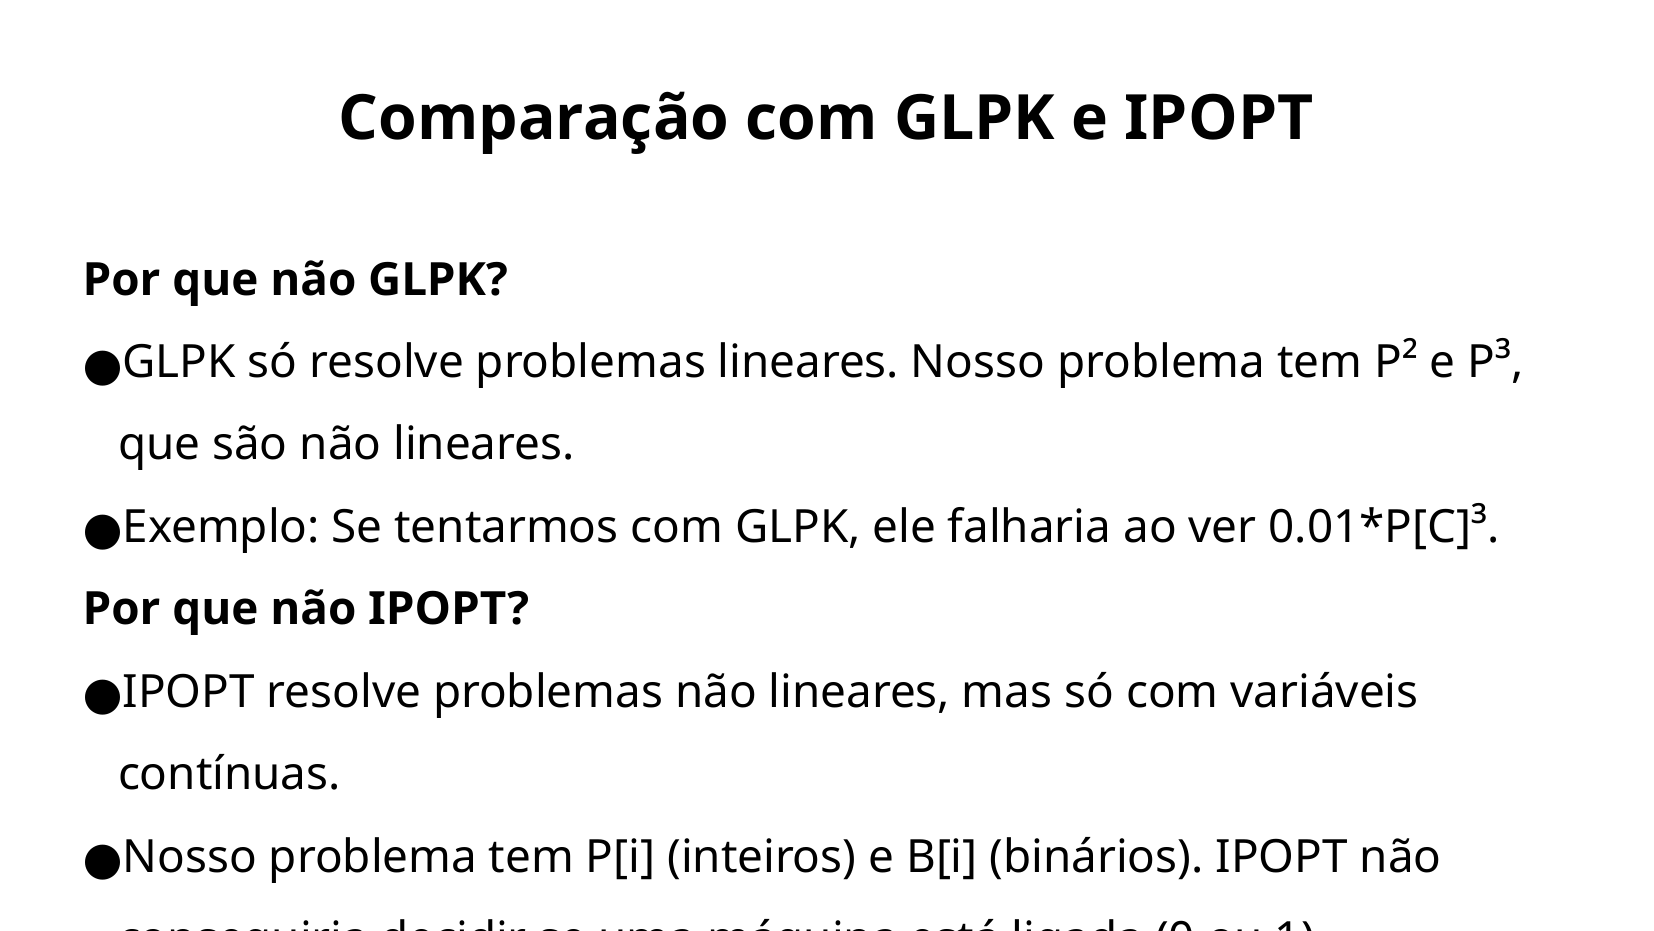

Comparação com GLPK e IPOPT
Por que não GLPK?
GLPK só resolve problemas lineares. Nosso problema tem P² e P³, que são não lineares.
Exemplo: Se tentarmos com GLPK, ele falharia ao ver 0.01*P[C]³.
Por que não IPOPT?
IPOPT resolve problemas não lineares, mas só com variáveis contínuas.
Nosso problema tem P[i] (inteiros) e B[i] (binários). IPOPT não conseguiria decidir se uma máquina está ligada (0 ou 1).